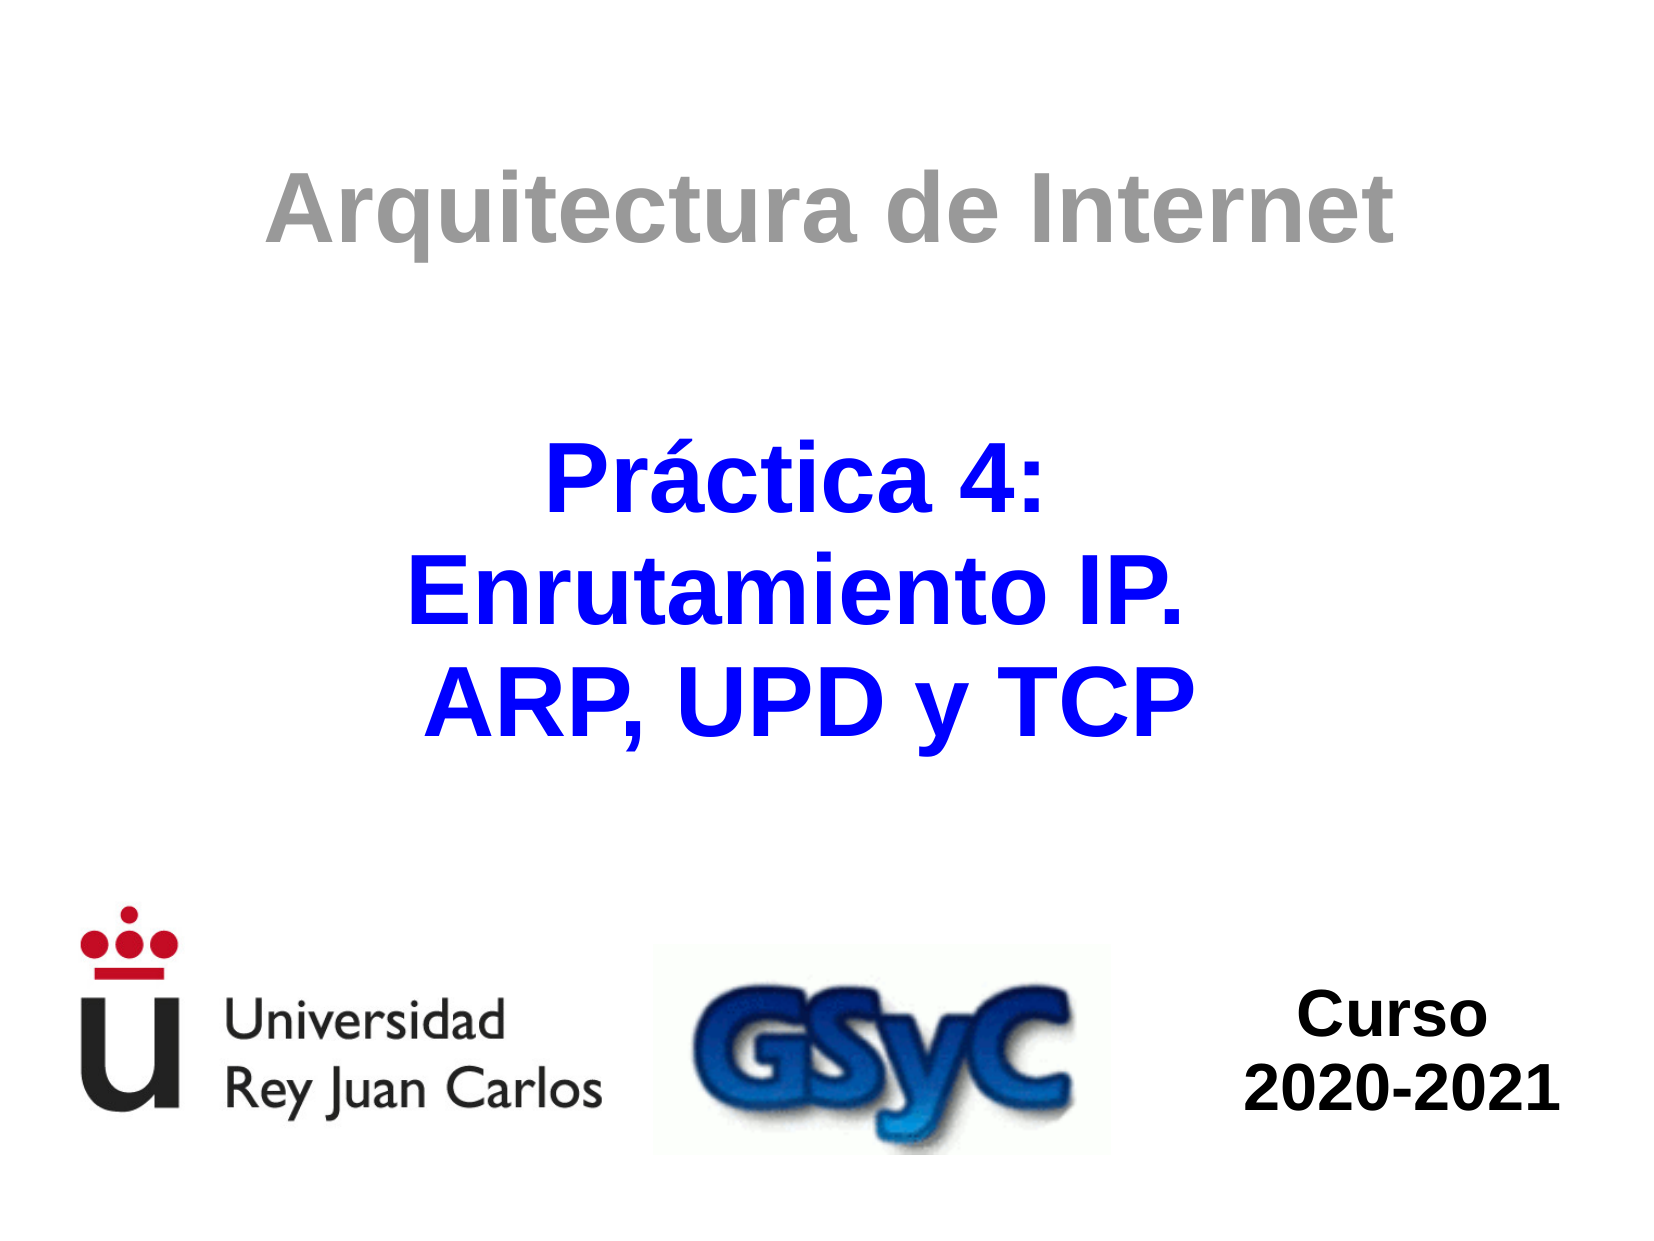

Arquitectura de Internet
# Práctica 4: Enrutamiento IP. ARP, UPD y TCP
Curso
2020-2021